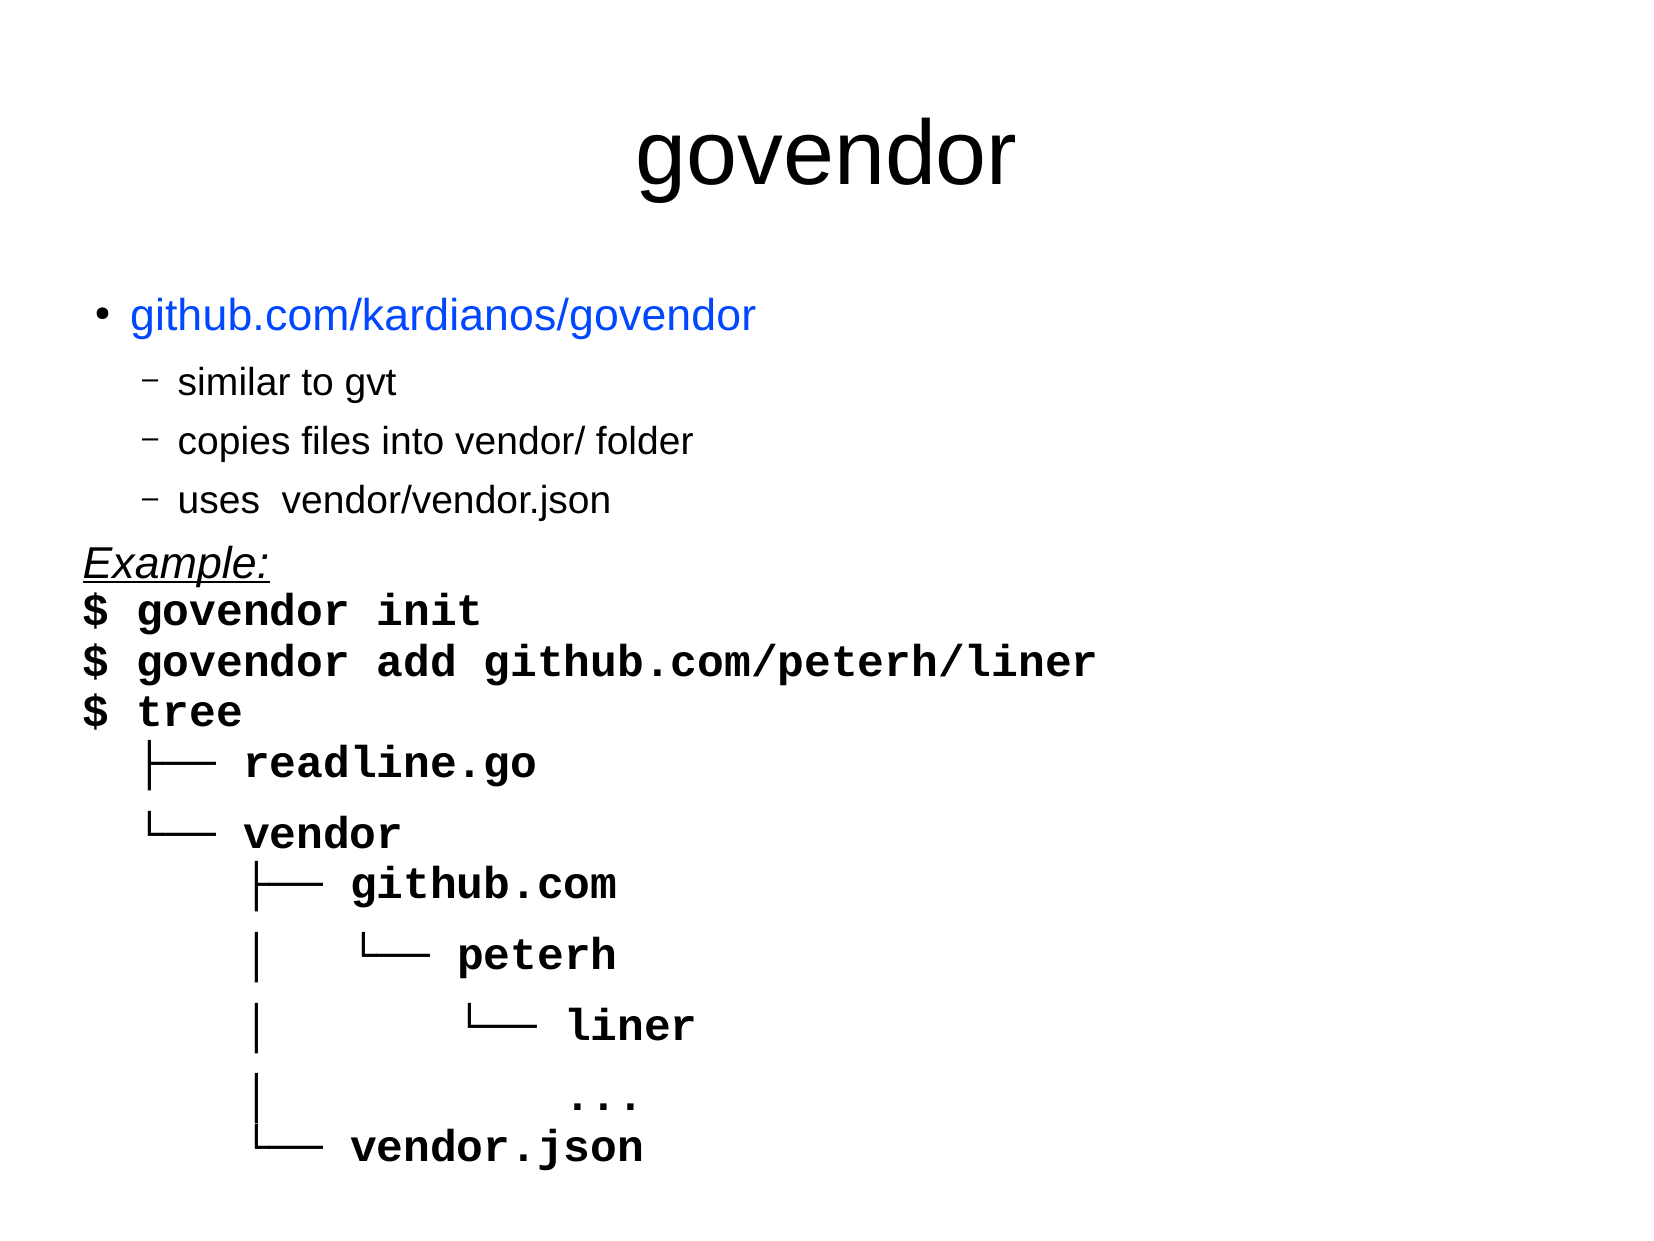

# govendor
github.com/kardianos/govendor
similar to gvt
copies files into vendor/ folder
uses vendor/vendor.json
Example:
$ govendor init
$ govendor add github.com/peterh/liner
$ tree
 ├── readline.go
 └── vendor
 ├── github.com
 │   └── peterh
 │   └── liner
 │ ...
 └── vendor.json